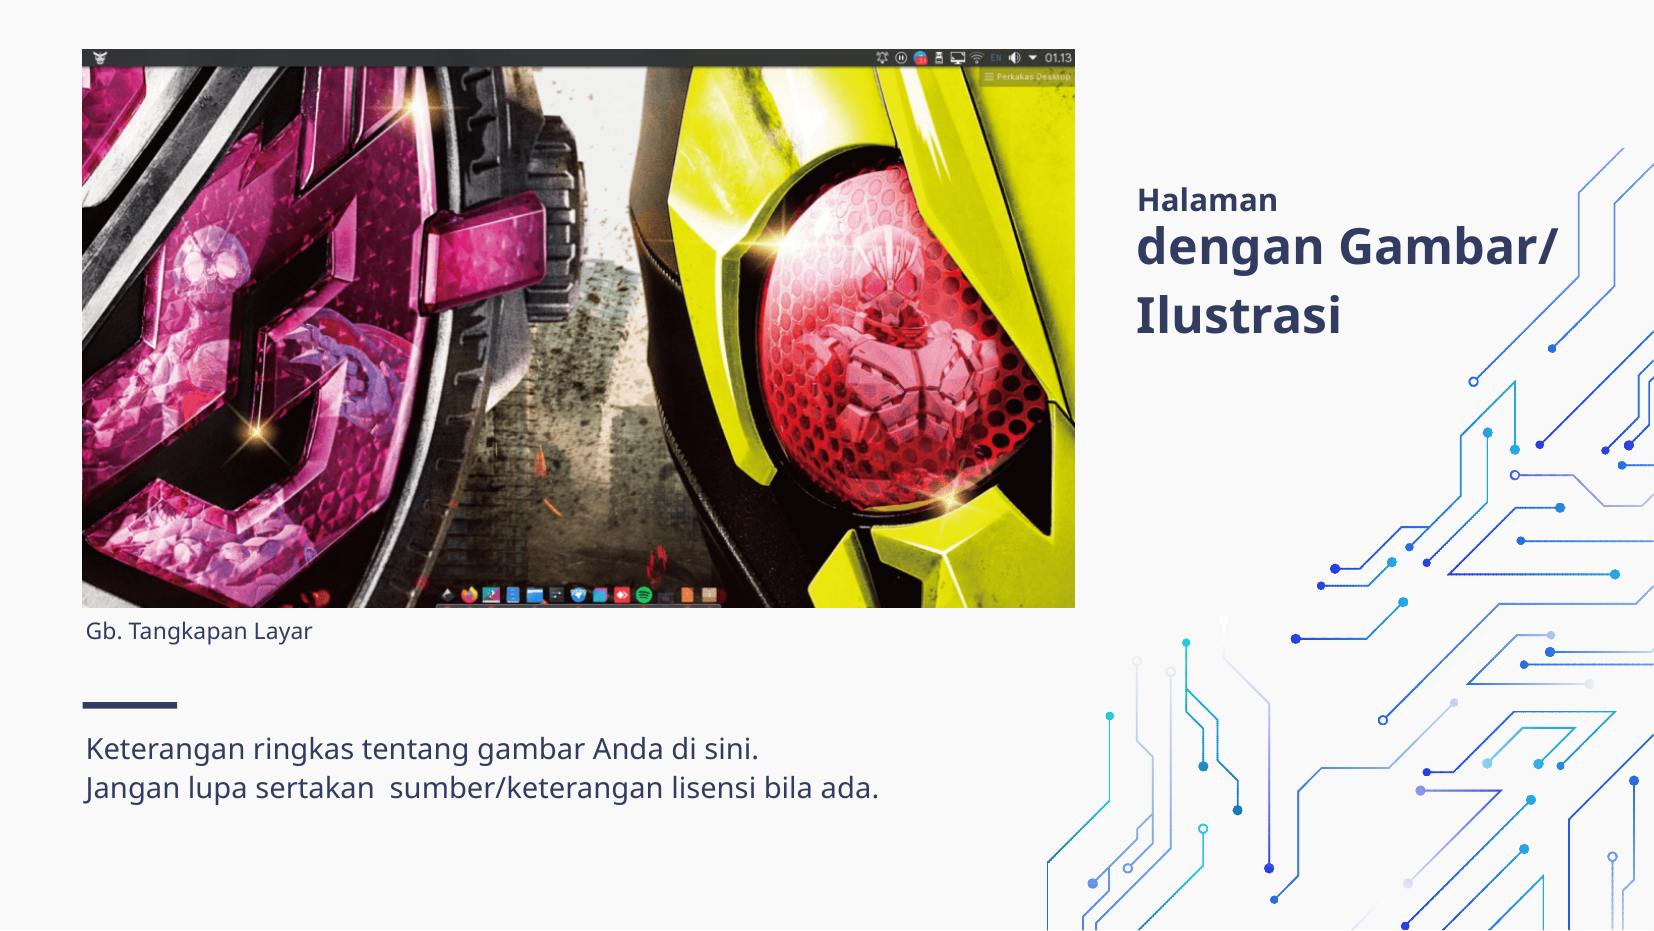

Halaman
dengan Gambar/
Ilustrasi
Gb. Tangkapan Layar
Keterangan ringkas tentang gambar Anda di sini.
Jangan lupa sertakan sumber/keterangan lisensi bila ada.